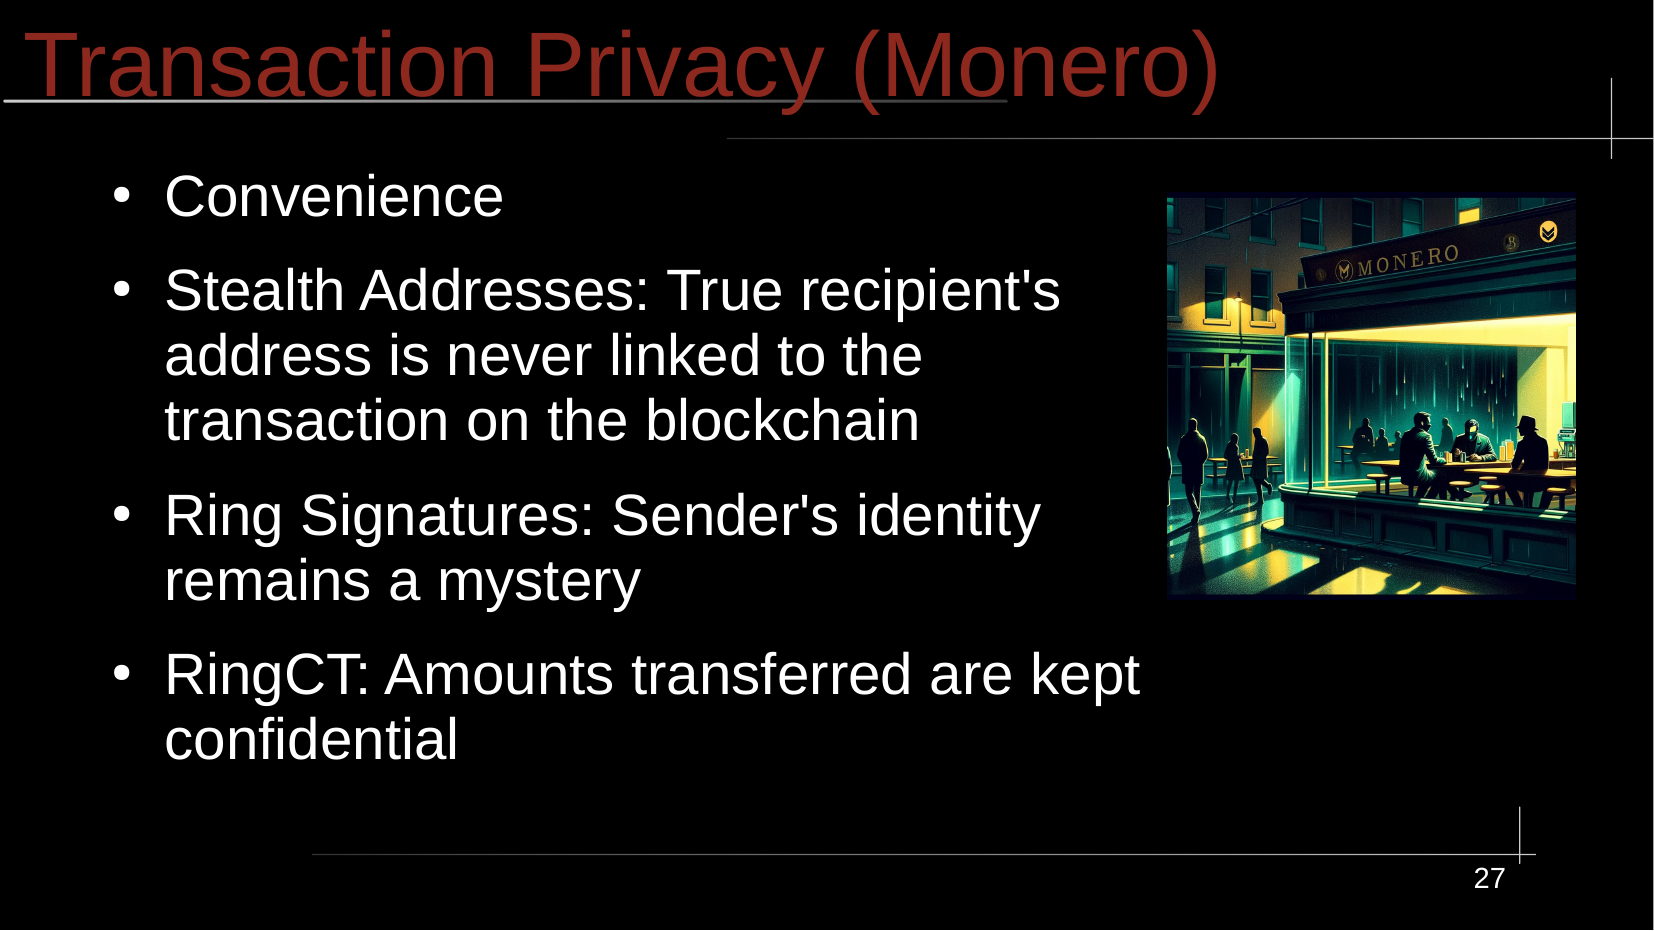

# Transaction Privacy (Monero)
Convenience
Stealth Addresses: True recipient's address is never linked to the transaction on the blockchain
Ring Signatures: Sender's identity remains a mystery
RingCT: Amounts transferred are kept confidential
27